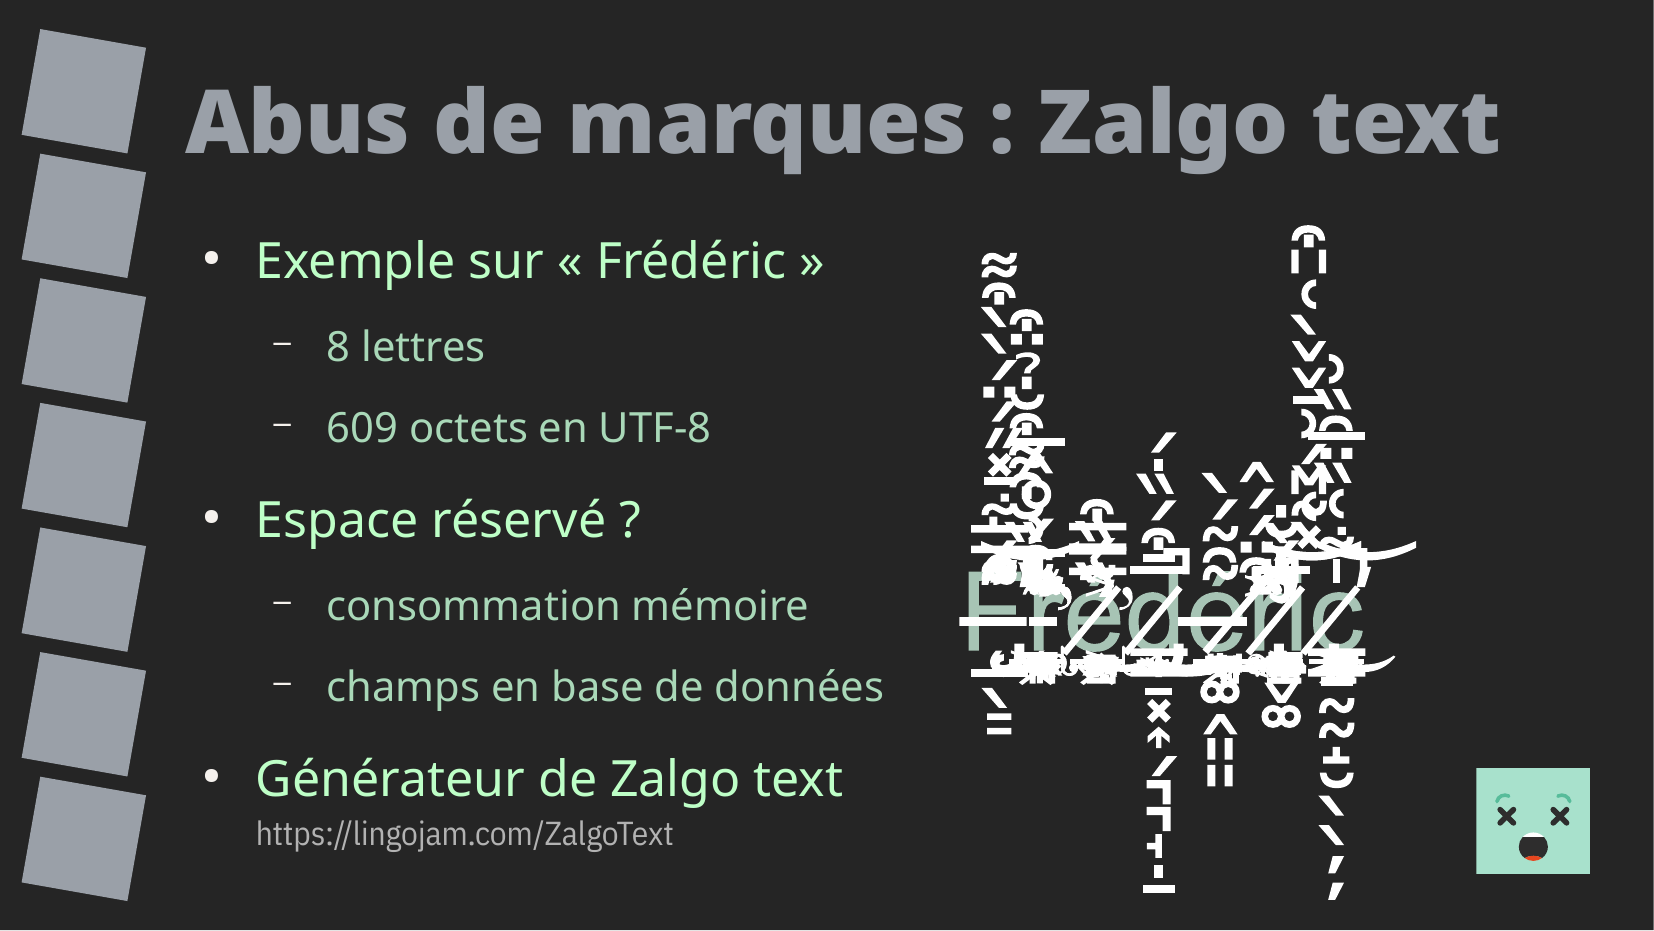

# Abus de marques : Zalgo text
Exemple sur « Frédéric »
8 lettres
609 octets en UTF-8
Espace réservé ?
consommation mémoire
champs en base de données
Générateur de Zalgo text
https://lingojam.com/ZalgoText